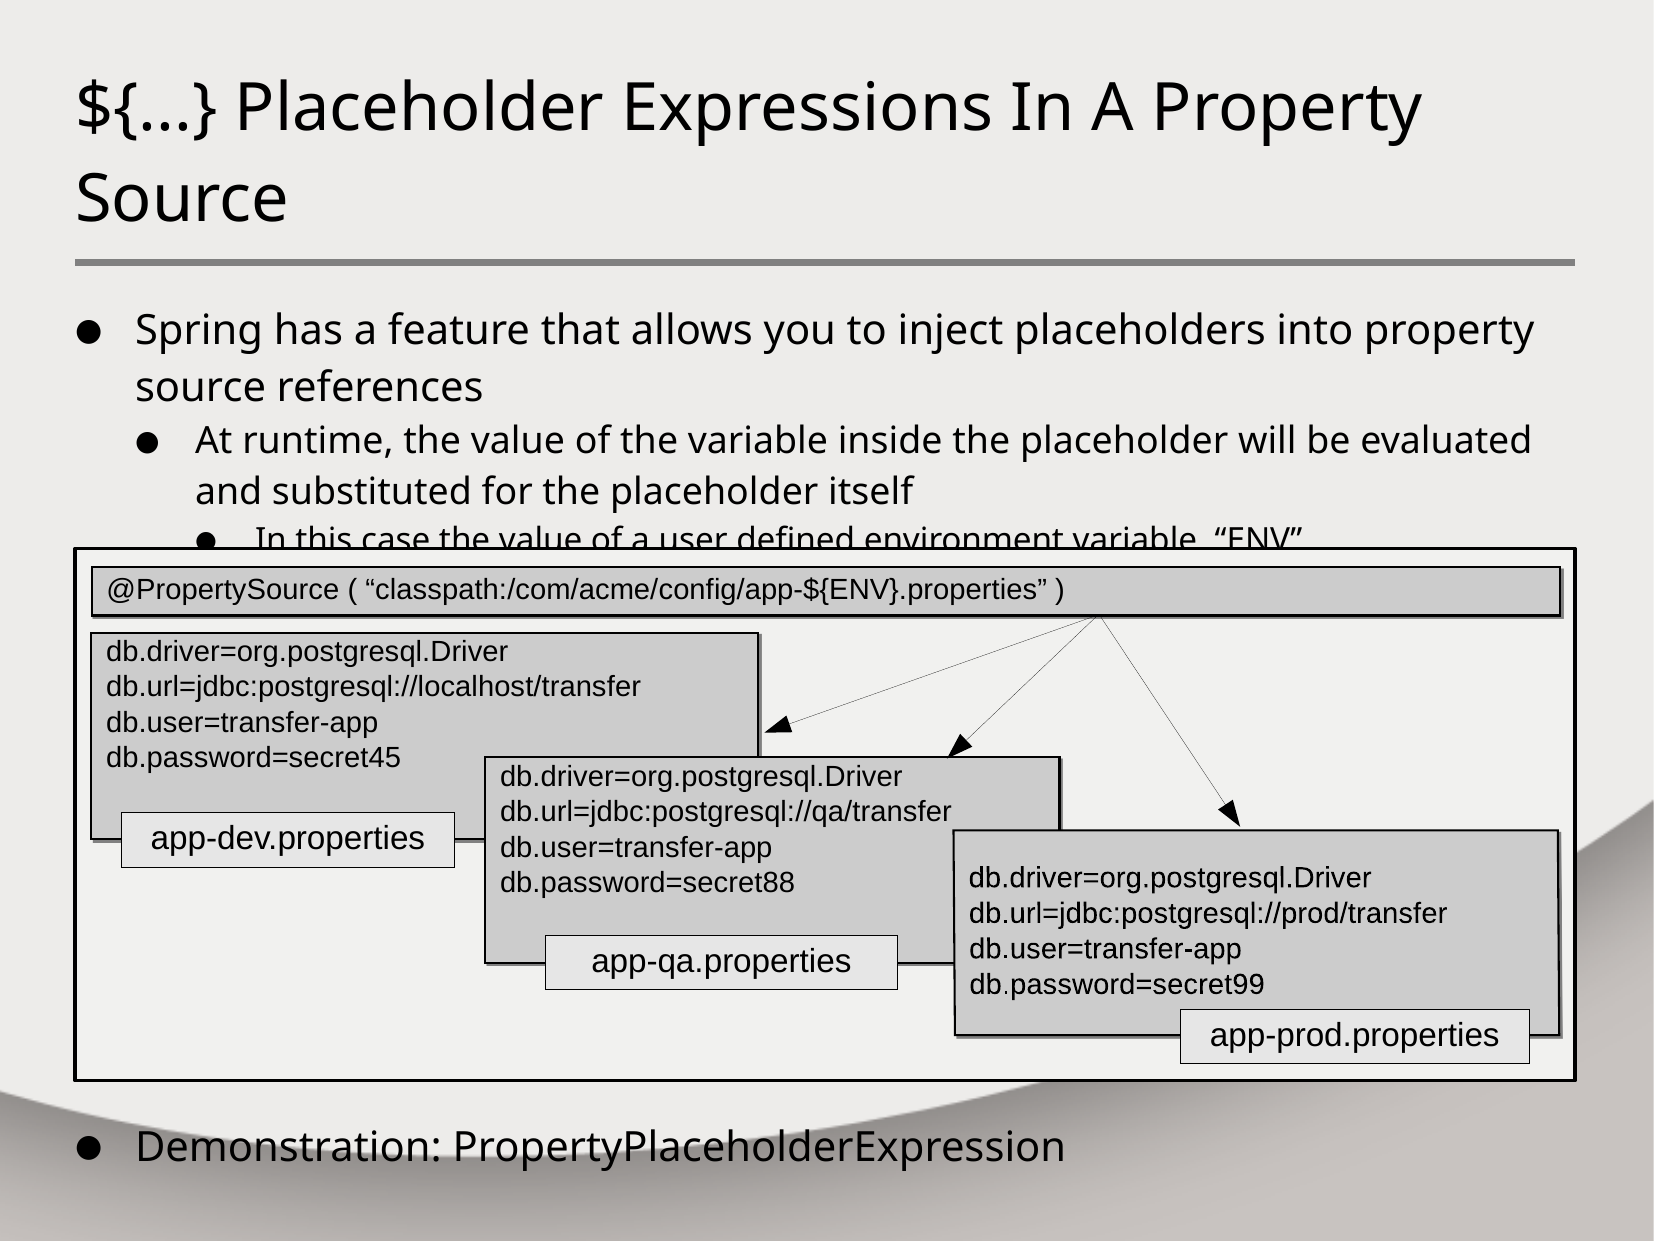

# ${...} Placeholder Expressions In A Property Source
Spring has a feature that allows you to inject placeholders into property source references
At runtime, the value of the variable inside the placeholder will be evaluated and substituted for the placeholder itself
In this case the value of a user defined environment variable, “ENV”
Demonstration: PropertyPlaceholderExpression
@PropertySource ( “classpath:/com/acme/config/app-${ENV}.properties” )
db.driver=org.postgresql.Driver
db.url=jdbc:postgresql://localhost/transfer
db.user=transfer-app
db.password=secret45
db.driver=org.postgresql.Driver
db.url=jdbc:postgresql://qa/transfer
db.user=transfer-app
db.password=secret88
app-dev.properties
db.driver=org.postgresql.Driver
db.url=jdbc:postgresql://prod/transfer
db.user=transfer-app
db.password=secret99
app-qa.properties
app-prod.properties